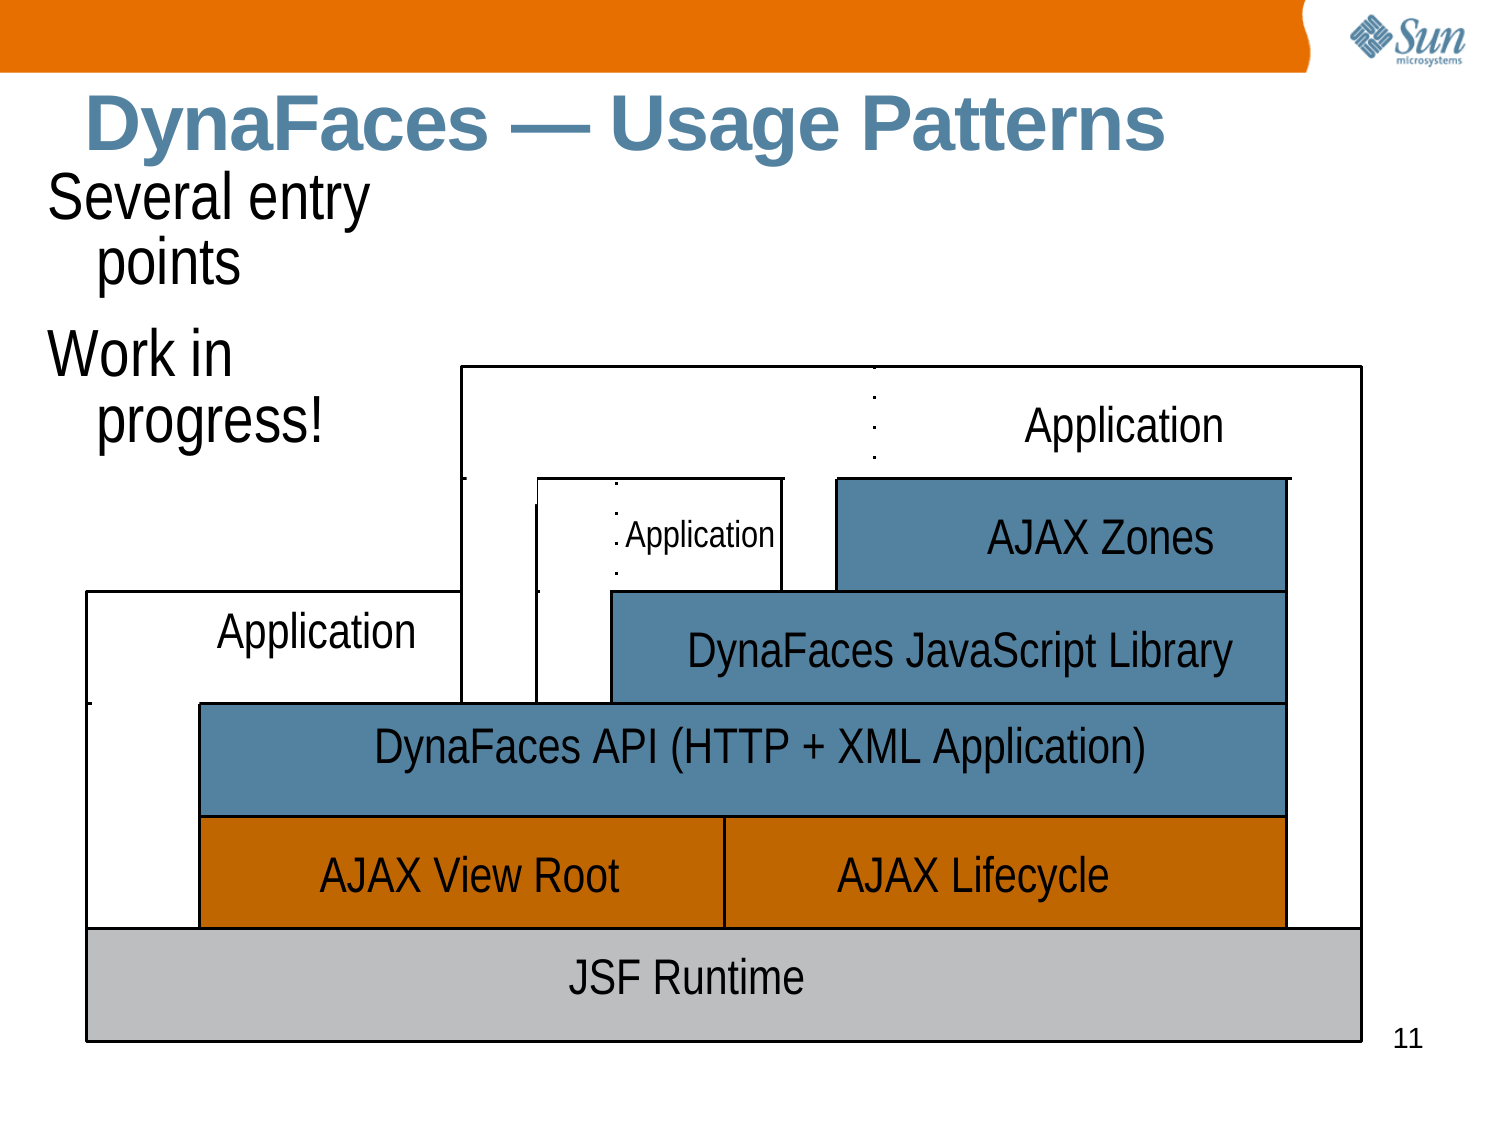

# DynaFaces — Usage Patterns
Several entry points
Work in progress!
Application
AJAX Zones
Application
Application
DynaFaces JavaScript Library
DynaFaces API (HTTP + XML Application)
AJAX View Root
AJAX Lifecycle
JSF Runtime
11